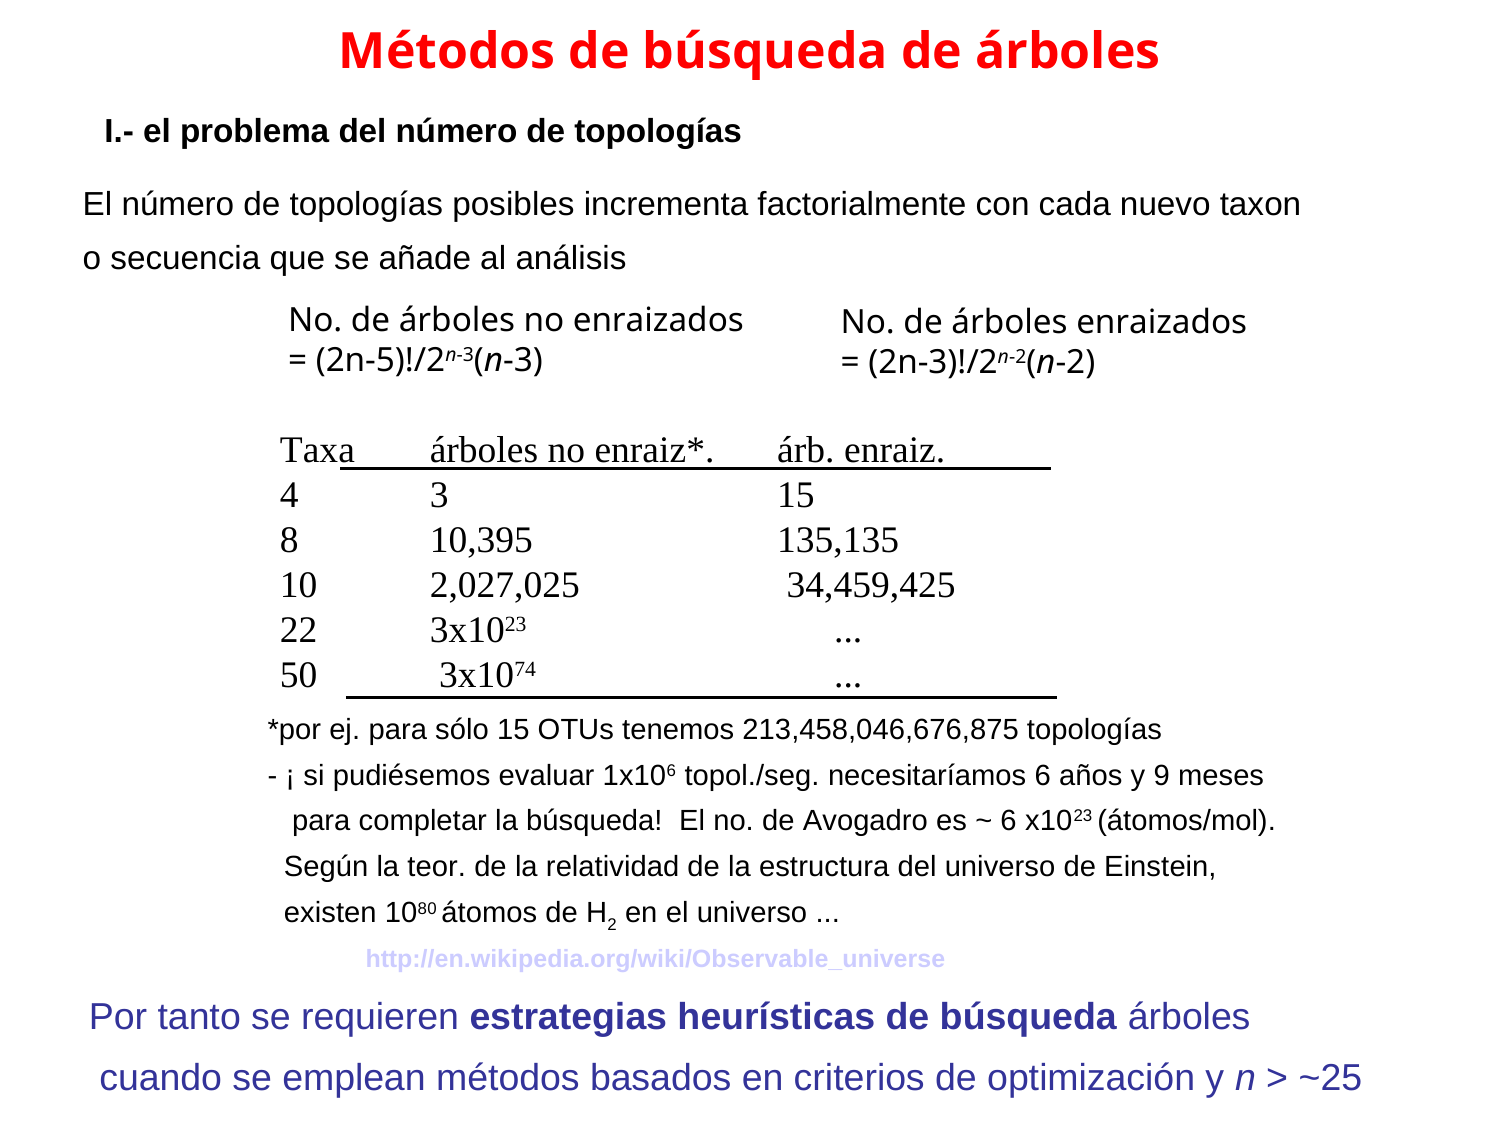

Métodos de búsqueda de árboles
I.- el problema del número de topologías
El número de topologías posibles incrementa factorialmente con cada nuevo taxon
o secuencia que se añade al análisis
No. de árboles no enraizados
= (2n-5)!/2n-3(n-3)
No. de árboles enraizados
= (2n-3)!/2n-2(n-2)
Taxa	árboles no enraiz*.	 árb. enraiz.
4		3		 15
8		10,395		 135,135
10		2,027,025	 34,459,425
22		3x1023	 	 ...
50		 3x1074 	 	 ...
 *por ej. para sólo 15 OTUs tenemos 213,458,046,676,875 topologías
 - ¡ si pudiésemos evaluar 1x106 topol./seg. necesitaríamos 6 años y 9 meses
 para completar la búsqueda! El no. de Avogadro es ~ 6 x1023 (átomos/mol).
 Según la teor. de la relatividad de la estructura del universo de Einstein,
 existen 1080 átomos de H2 en el universo ...
 http://en.wikipedia.org/wiki/Observable_universe
Por tanto se requieren estrategias heurísticas de búsqueda árboles
 cuando se emplean métodos basados en criterios de optimización y n > ~25